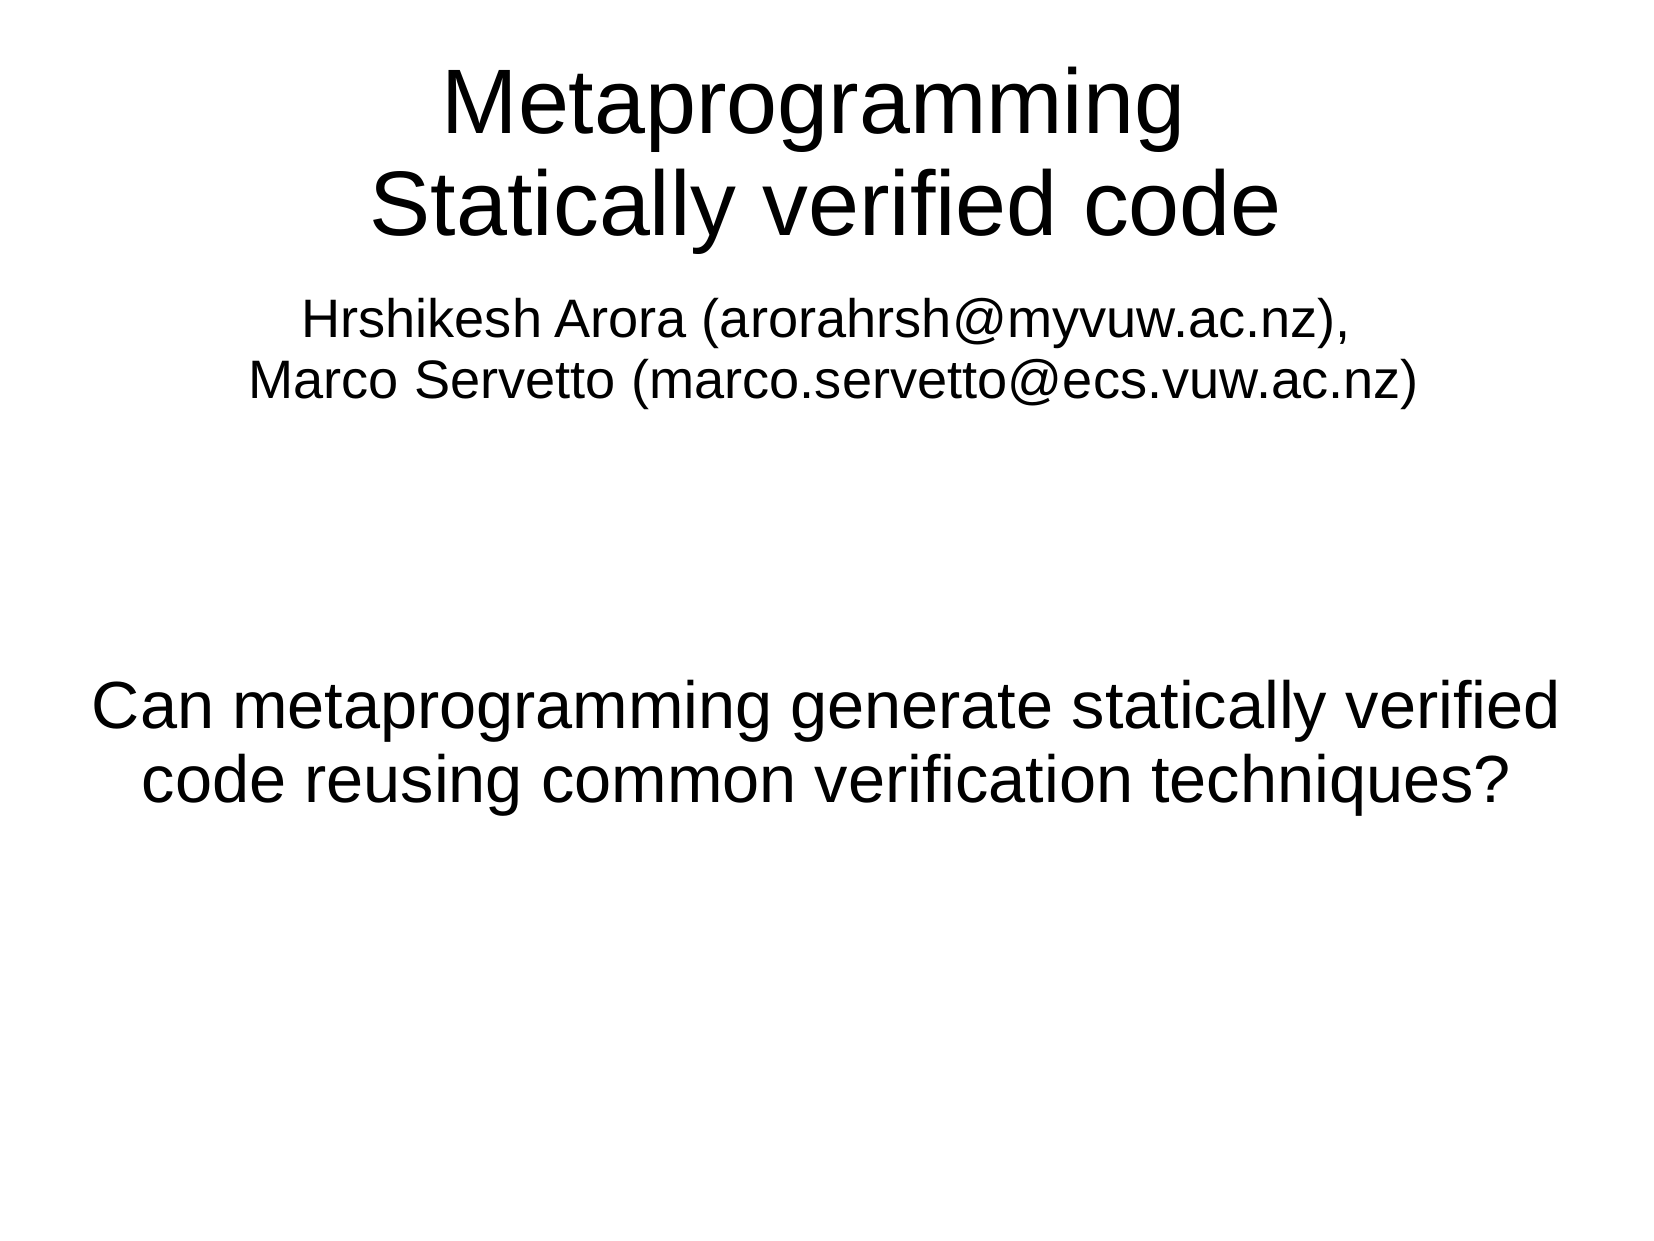

# Metaprogramming Statically verified code
Hrshikesh Arora (arorahrsh@myvuw.ac.nz),
 Marco Servetto (marco.servetto@ecs.vuw.ac.nz)
Can metaprogramming generate statically verified code reusing common verification techniques?